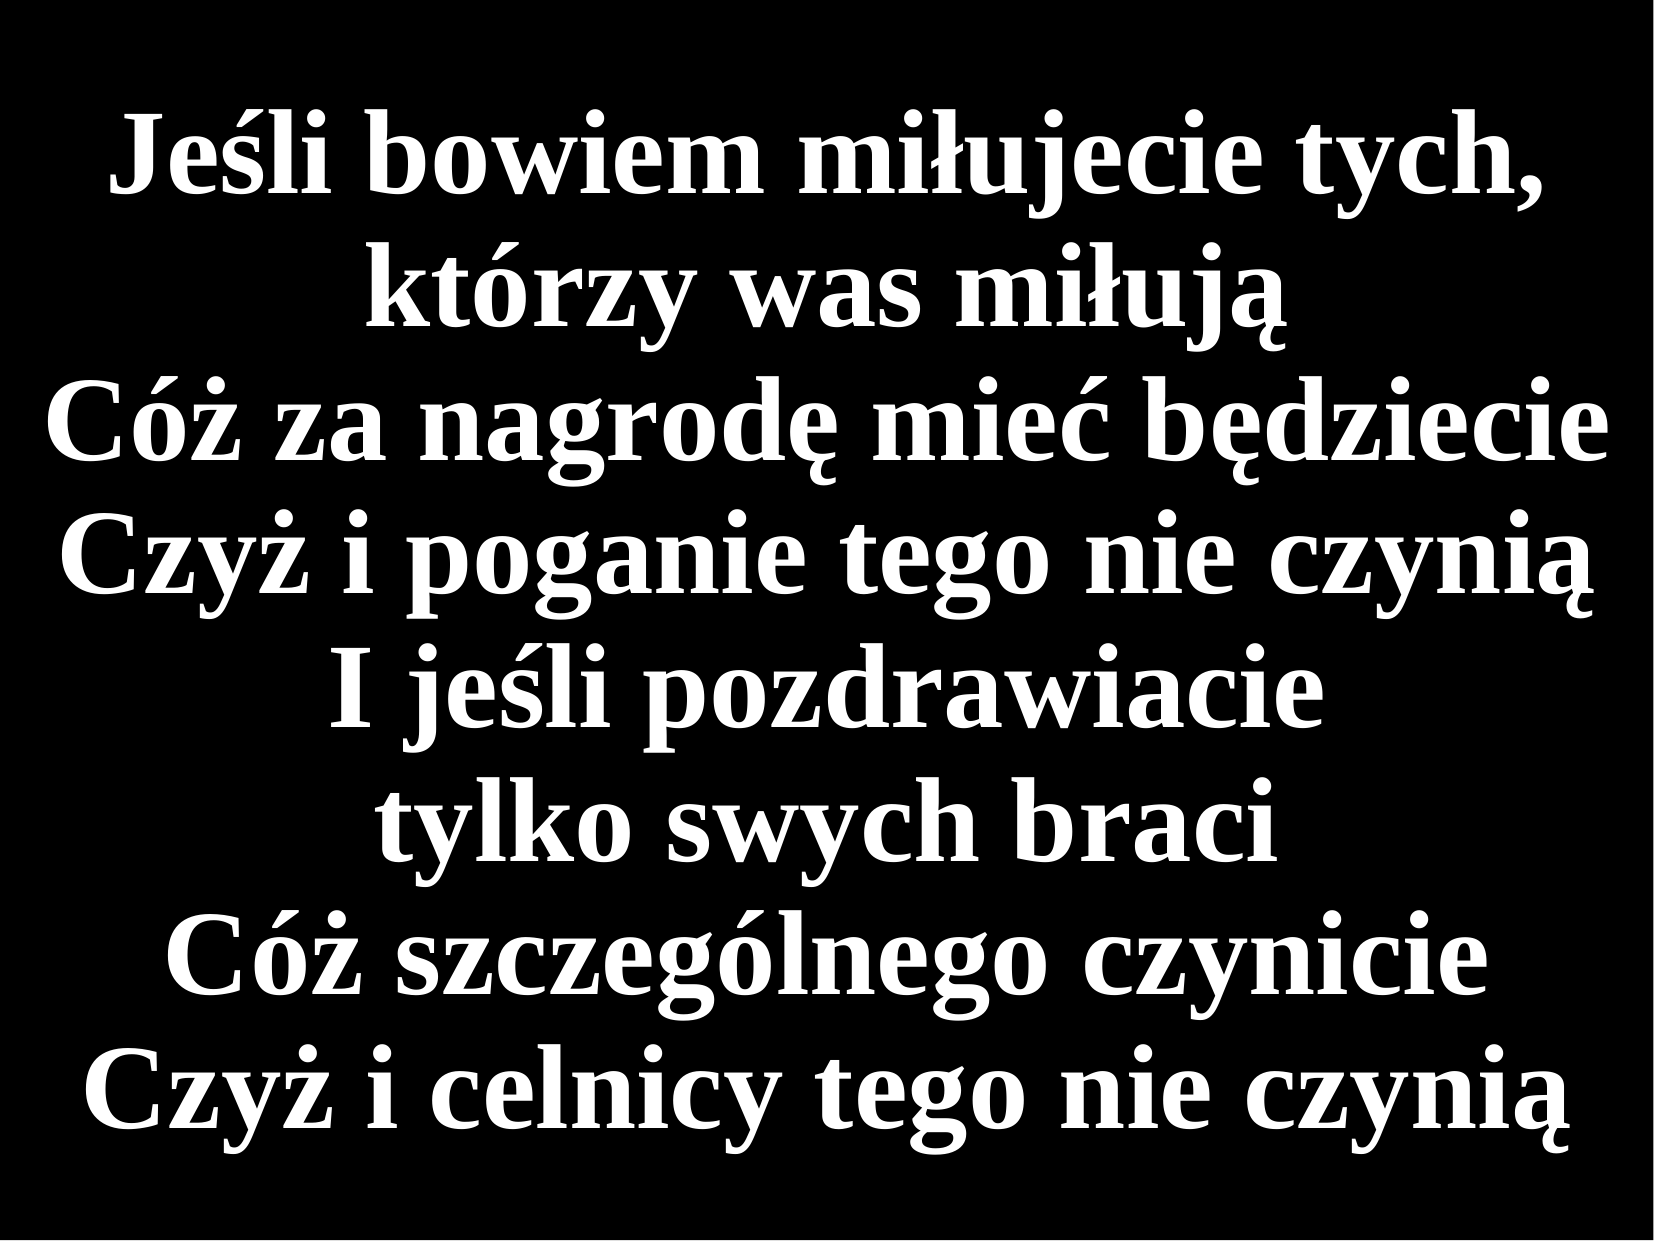

# Jeśli bowiem miłujecie tych, którzy was miłują Cóż za nagrodę mieć będziecie Czyż i poganie tego nie czynią I jeśli pozdrawiacie tylko swych braci Cóż szczególnego czynicie Czyż i celnicy tego nie czynią